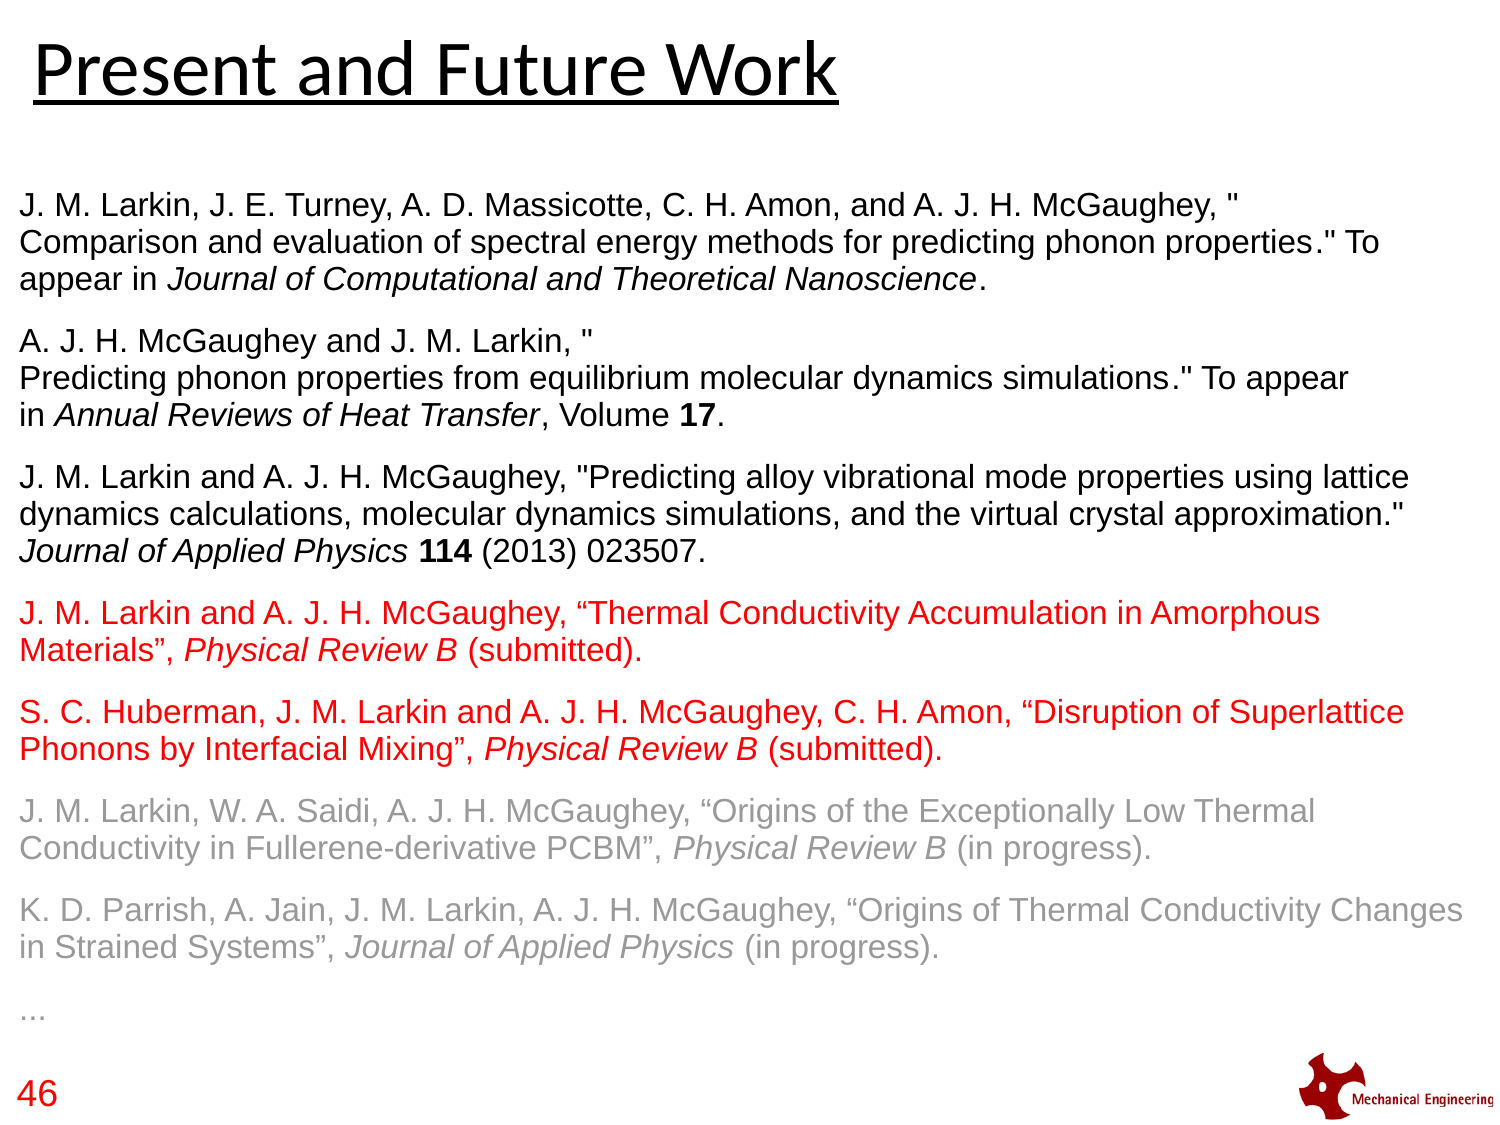

# Present and Future Work
J. M. Larkin, J. E. Turney, A. D. Massicotte, C. H. Amon, and A. J. H. McGaughey, "Comparison and evaluation of spectral energy methods for predicting phonon properties." To appear in Journal of Computational and Theoretical Nanoscience.
A. J. H. McGaughey and J. M. Larkin, "Predicting phonon properties from equilibrium molecular dynamics simulations." To appear in Annual Reviews of Heat Transfer, Volume 17.
J. M. Larkin and A. J. H. McGaughey, "Predicting alloy vibrational mode properties using lattice dynamics calculations, molecular dynamics simulations, and the virtual crystal approximation." Journal of Applied Physics 114 (2013) 023507.
J. M. Larkin and A. J. H. McGaughey, “Thermal Conductivity Accumulation in Amorphous Materials”, Physical Review B (submitted).
S. C. Huberman, J. M. Larkin and A. J. H. McGaughey, C. H. Amon, “Disruption of Superlattice Phonons by Interfacial Mixing”, Physical Review B (submitted).
J. M. Larkin, W. A. Saidi, A. J. H. McGaughey, “Origins of the Exceptionally Low Thermal Conductivity in Fullerene-derivative PCBM”, Physical Review B (in progress).
K. D. Parrish, A. Jain, J. M. Larkin, A. J. H. McGaughey, “Origins of Thermal Conductivity Changes in Strained Systems”, Journal of Applied Physics (in progress).
...
J. M. Larkin and A. J. H. McGaughey, "Predicting alloy vibrational mode properties using lattice dynamics calculations, molecular dynamics simulations, and the virtual crystal approximation." Journal of Applied Physics 114 (2013) 023507.
J. M. Larkin and A. J. H. McGaughey, “Thermal Conductivity Accumulation in Amorphous Materials”, Physical Review B (submitted).
S. C. Huberman, J. M. Larkin and A. J. H. McGaughey, C. H. Amon, “Disruption of Superlattice Phonons by Interfacial Mixing”, Physical Review B (submitted).
J. M. Larkin, W. A. Saidi, A. J. H. McGaughey, “Origin of the Exceptionally Low Thermal Conductivity in Fullerene-derived PCBM Films”, Physical Review B (in progress).